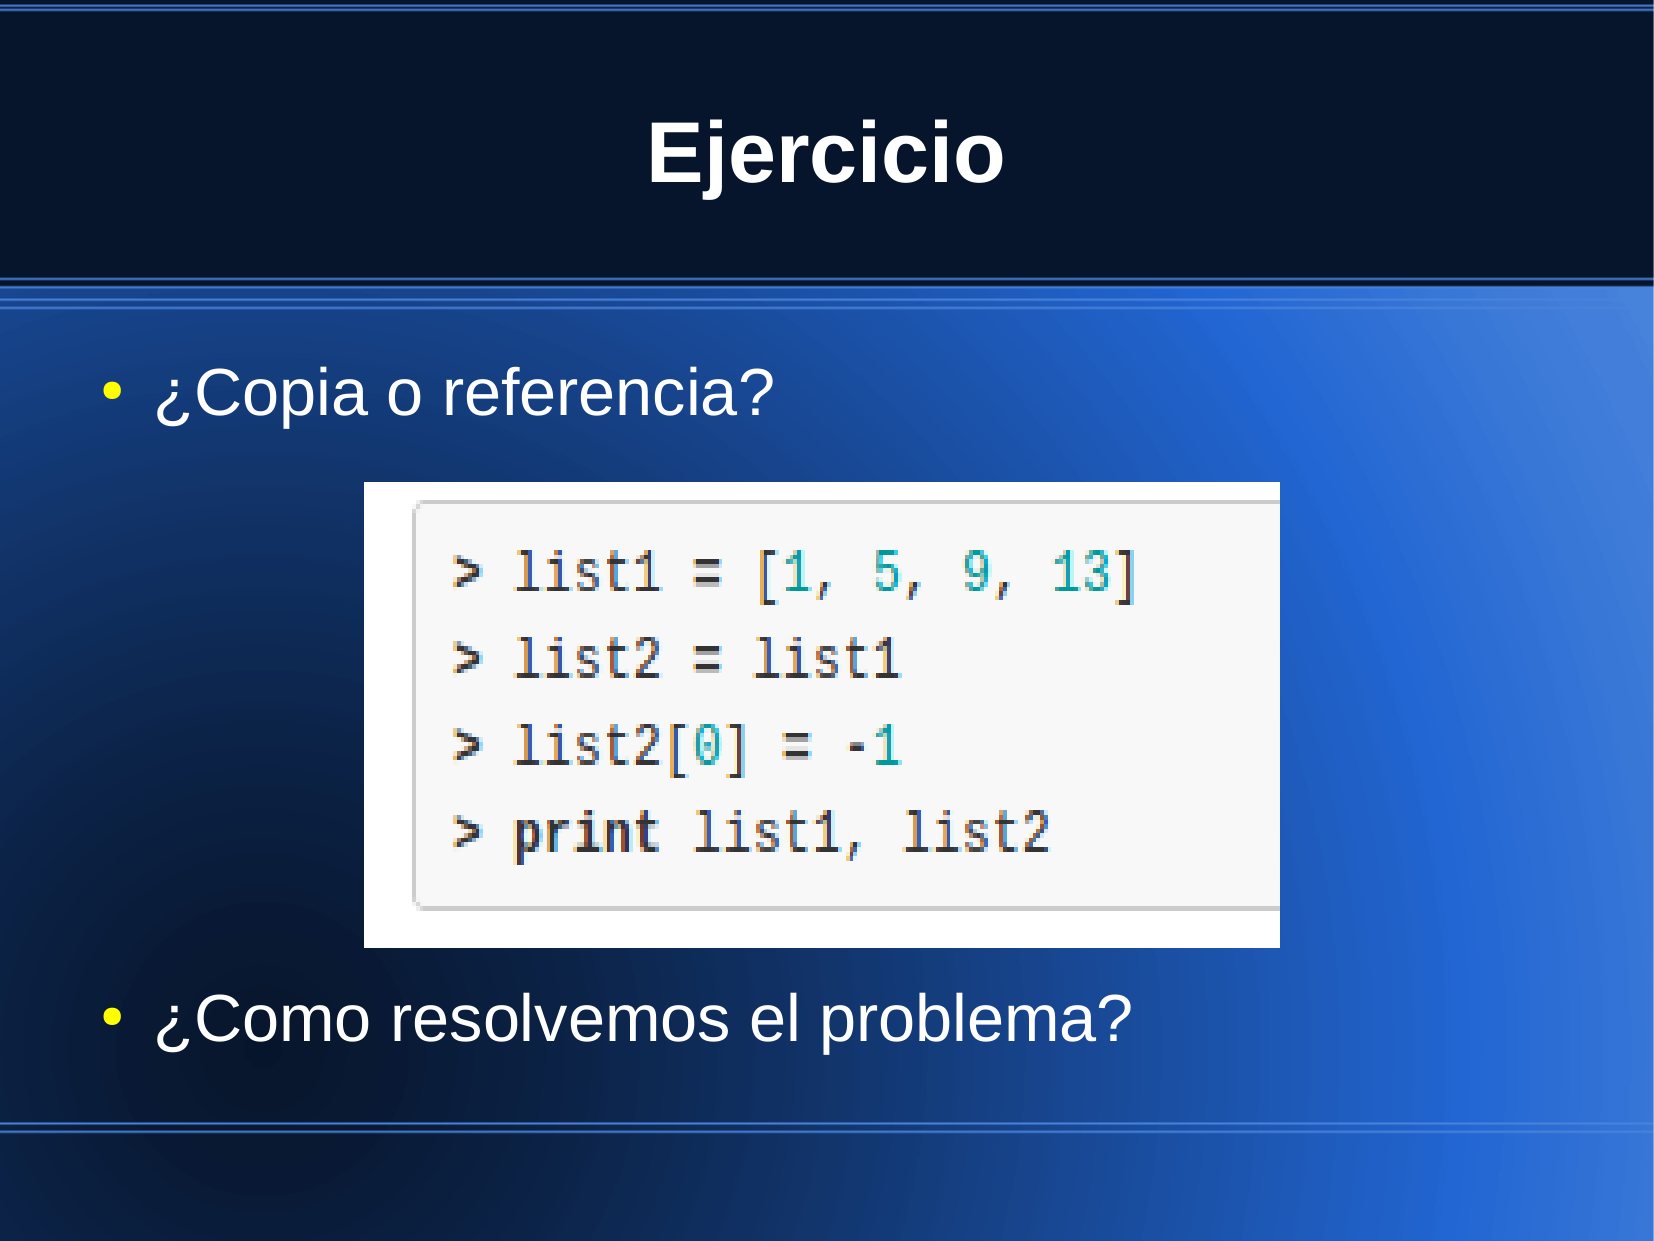

# Ejercicio
¿Copia o referencia?
¿Como resolvemos el problema?